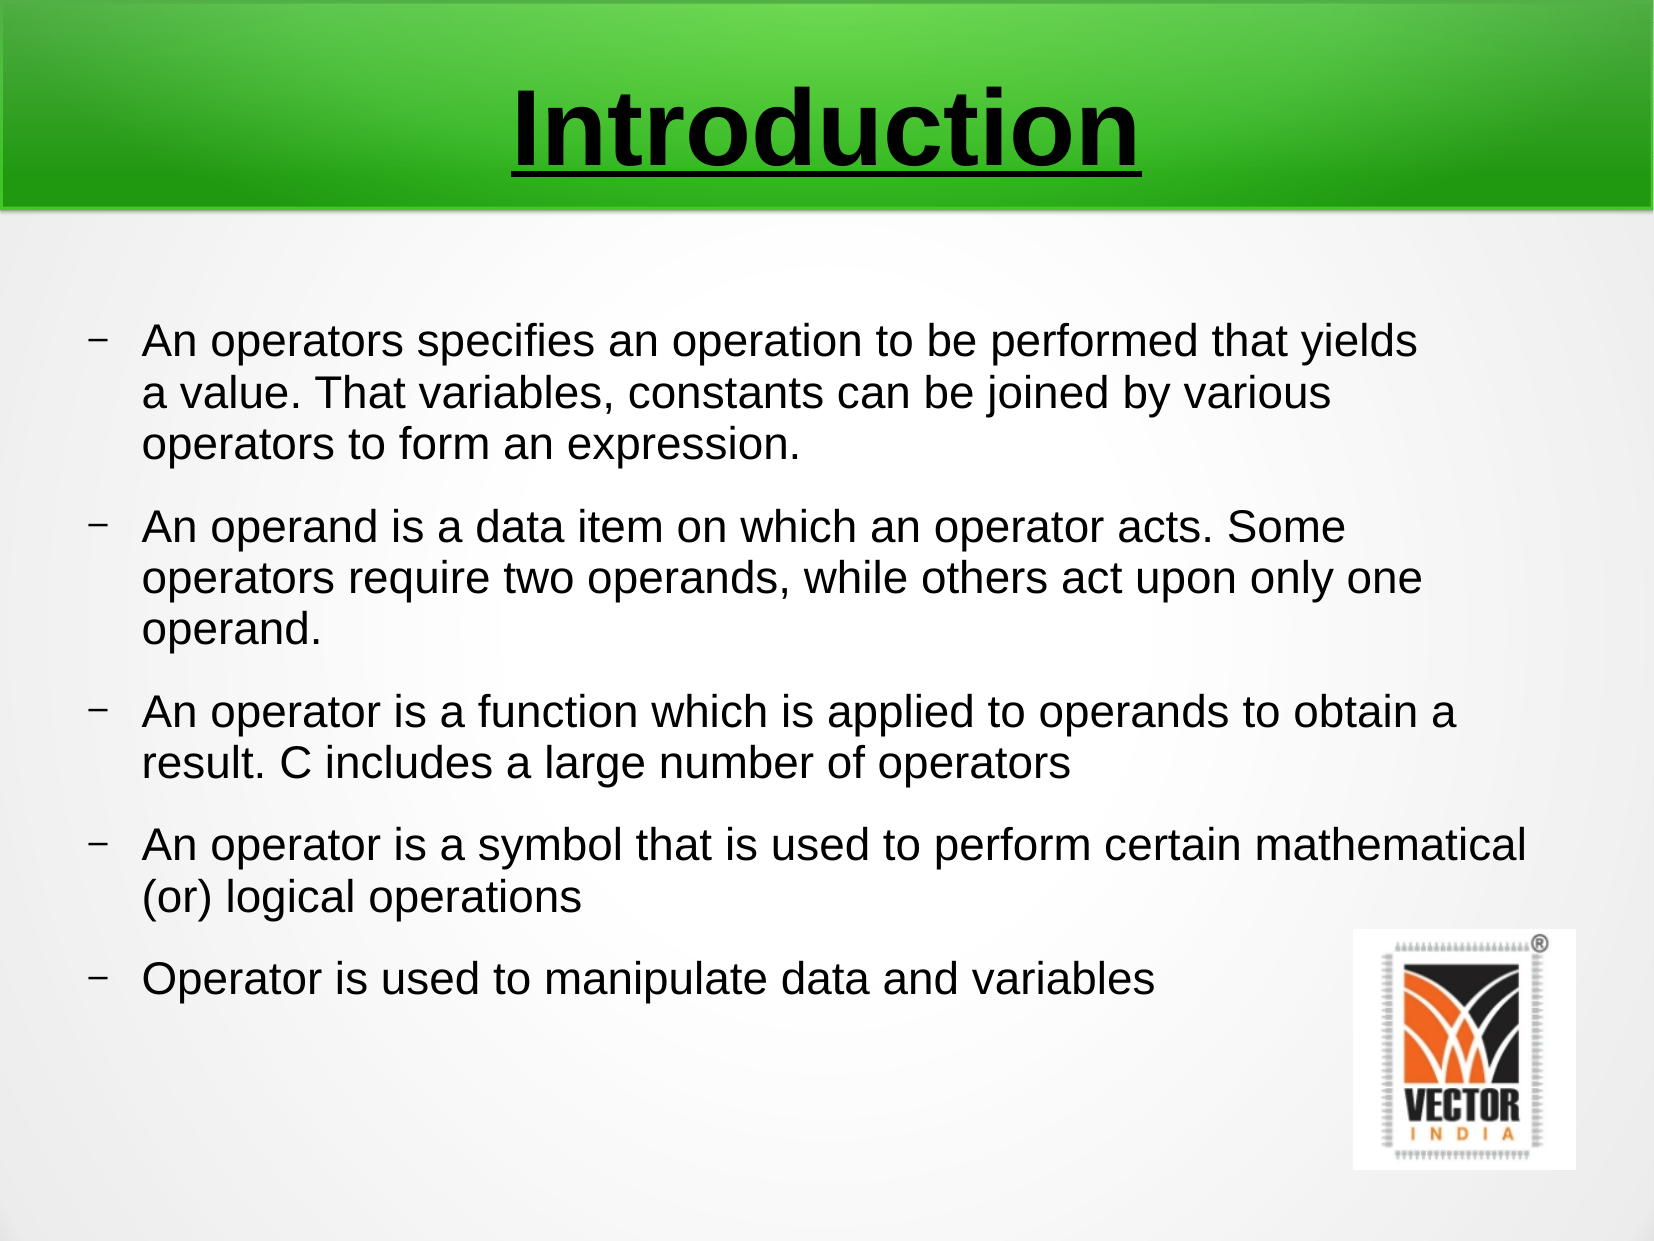

# Introduction
An operators specifies an operation to be performed that yields a value. That variables, constants can be joined by various operators to form an expression.
An operand is a data item on which an operator acts. Some operators require two operands, while others act upon only one operand.
An operator is a function which is applied to operands to obtain a result. C includes a large number of operators
An operator is a symbol that is used to perform certain mathematical (or) logical operations
Operator is used to manipulate data and variables